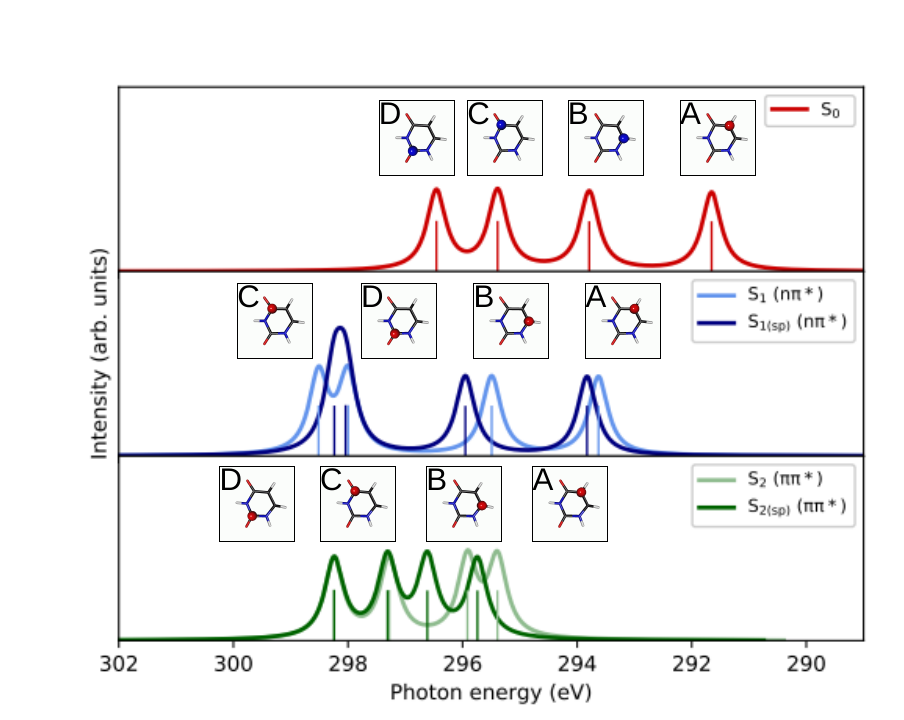

D
D
C
B
A
C
D
B
A
D
C
B
A